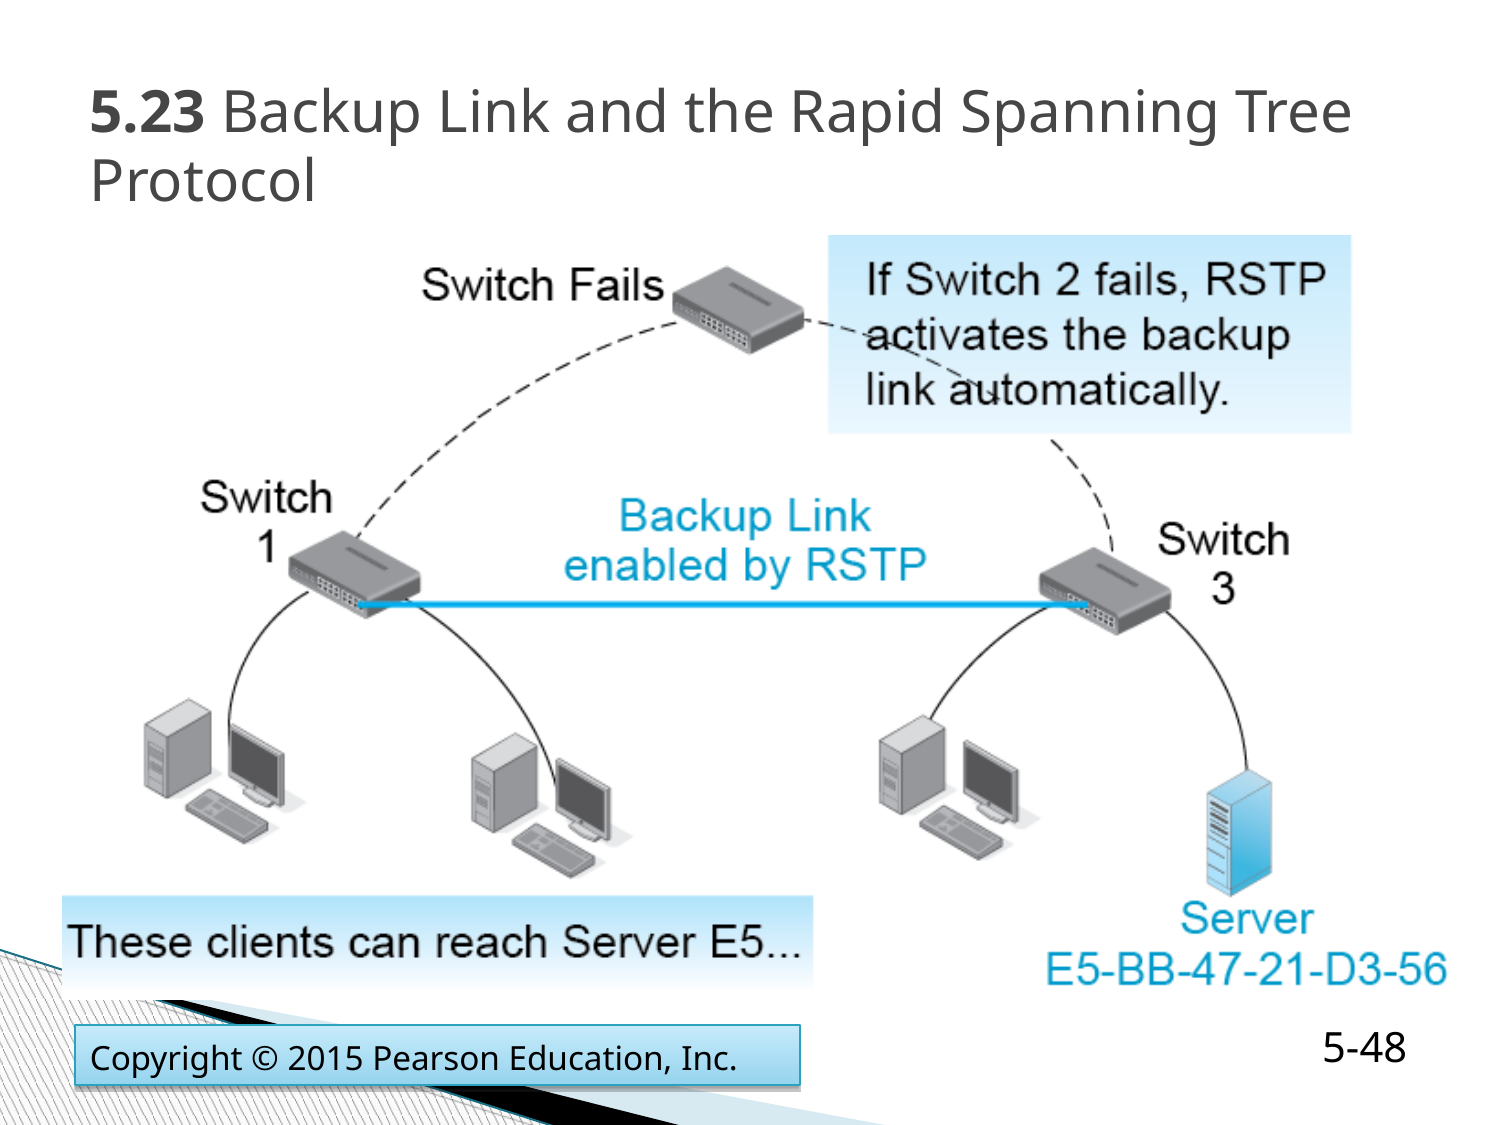

# 5.23 Backup Link and the Rapid Spanning Tree Protocol
Copyright © 2015 Pearson Education, Inc.